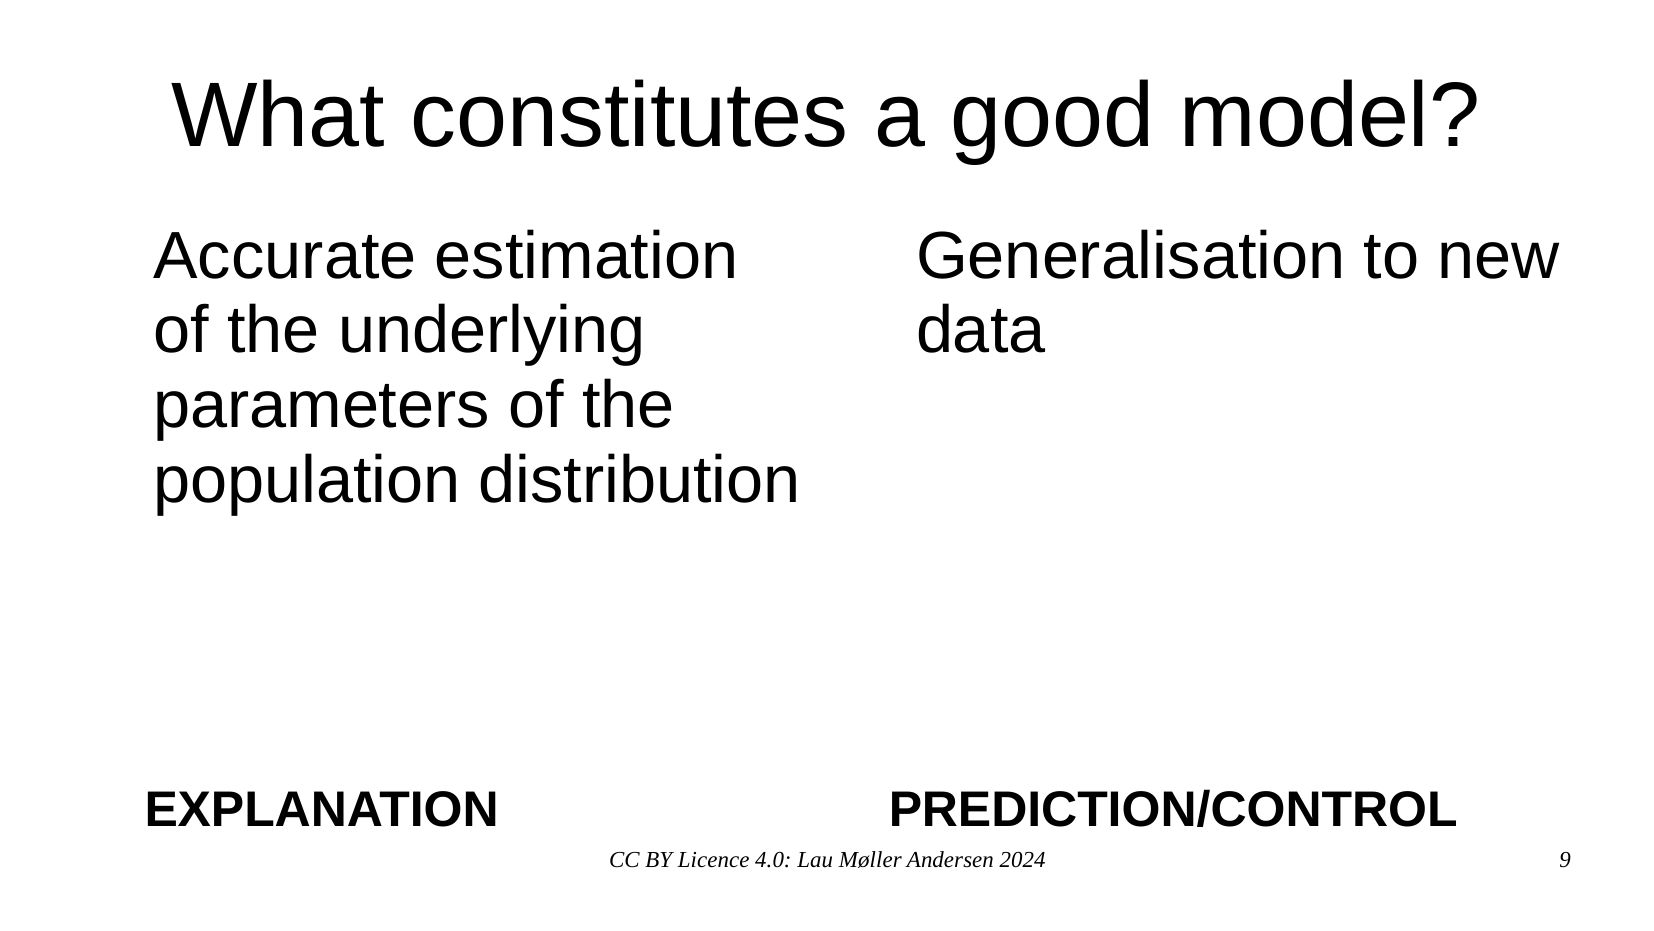

# What constitutes a good model?
Accurate estimation of the underlying parameters of the population distribution
Generalisation to new data
EXPLANATION
PREDICTION/CONTROL
CC BY Licence 4.0: Lau Møller Andersen 2024
9